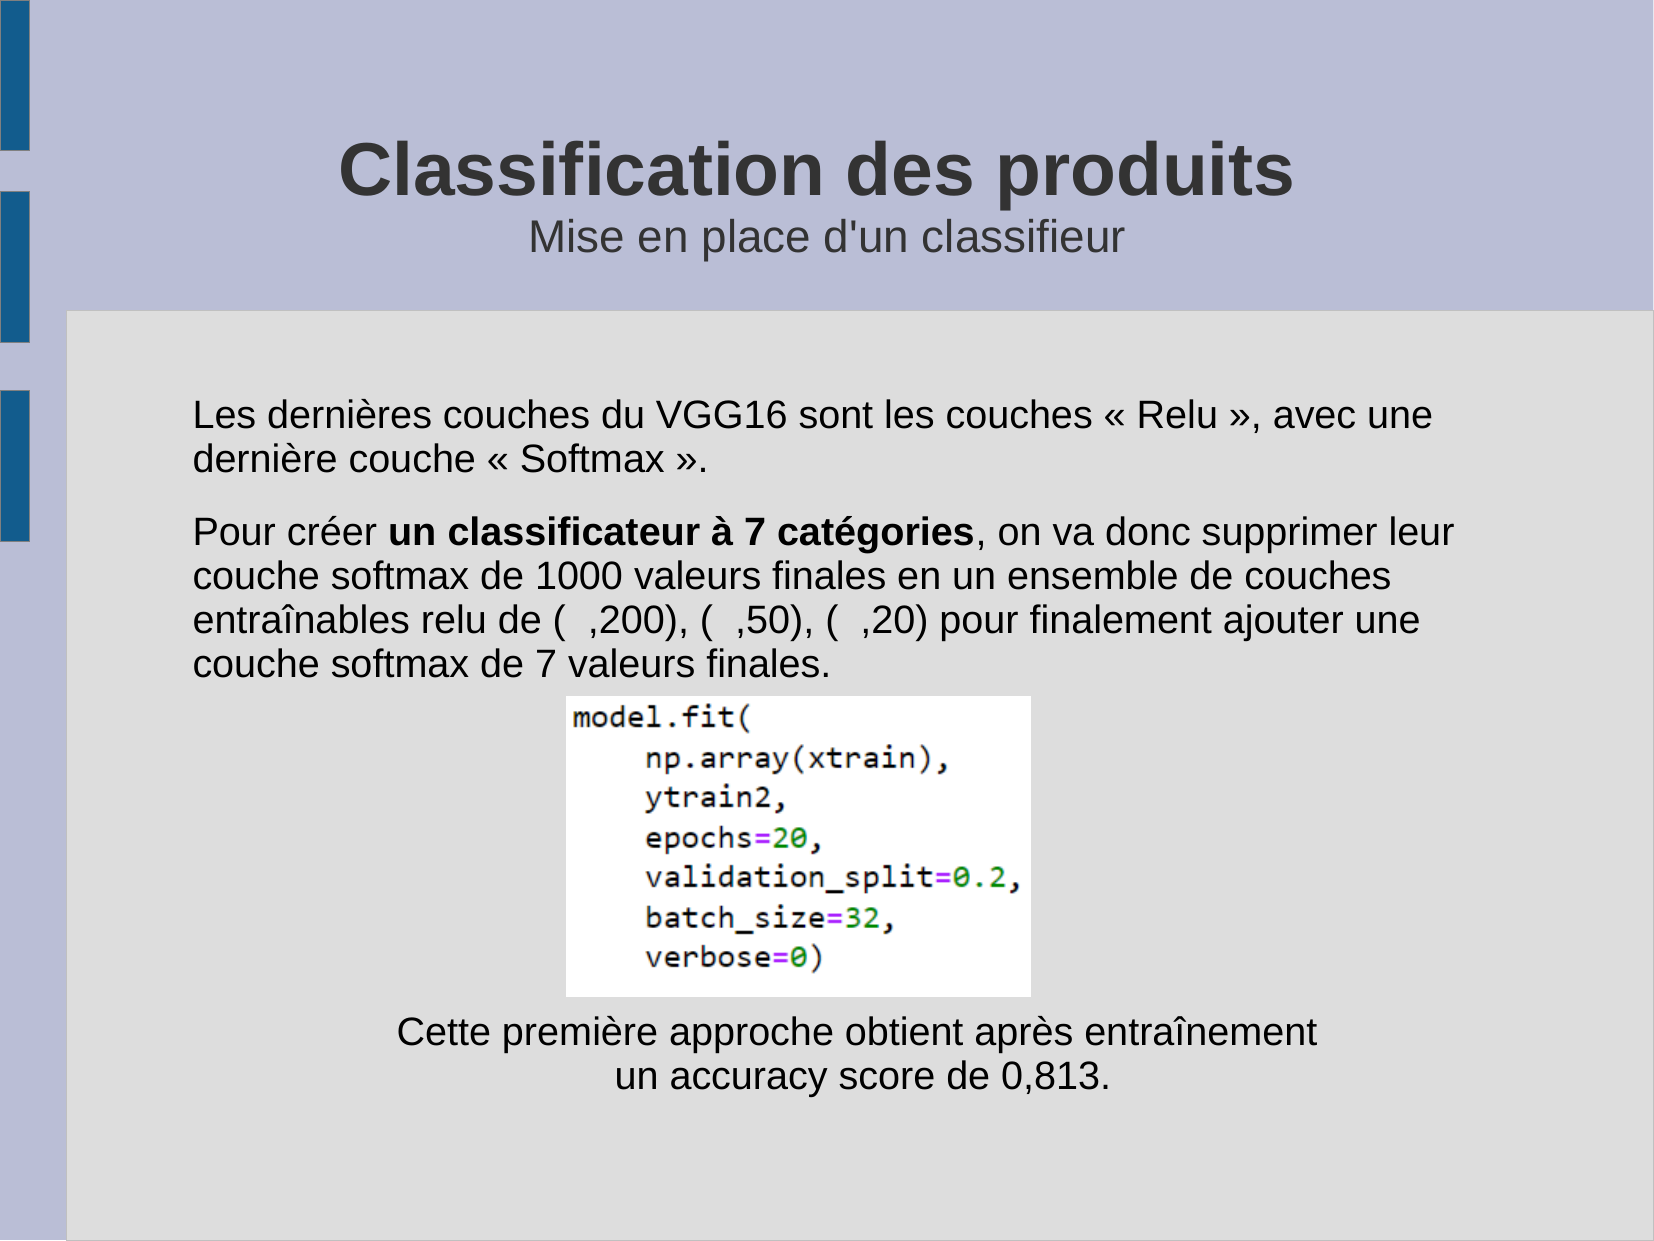

# Classification des produits Mise en place d'un classifieur
Les dernières couches du VGG16 sont les couches « Relu », avec une dernière couche « Softmax ».
Pour créer un classificateur à 7 catégories, on va donc supprimer leur couche softmax de 1000 valeurs finales en un ensemble de couches entraînables relu de ( ,200), ( ,50), ( ,20) pour finalement ajouter une couche softmax de 7 valeurs finales.
Cette première approche obtient après entraînement
un accuracy score de 0,813.